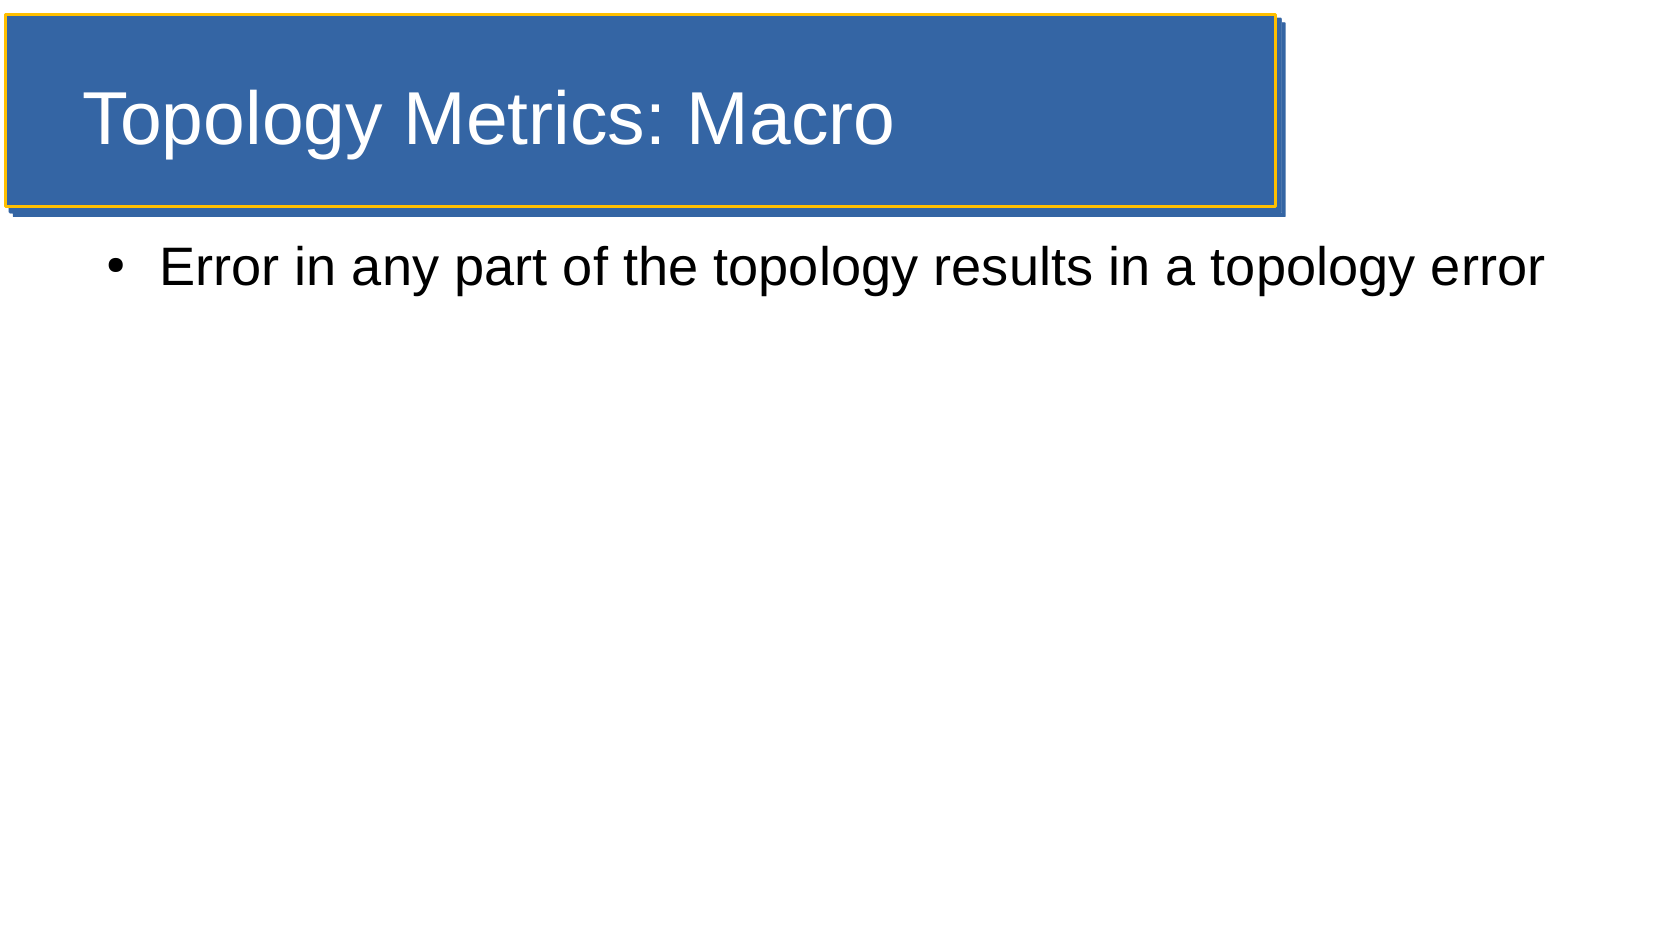

# Topology Metrics: Macro
Error in any part of the topology results in a topology error